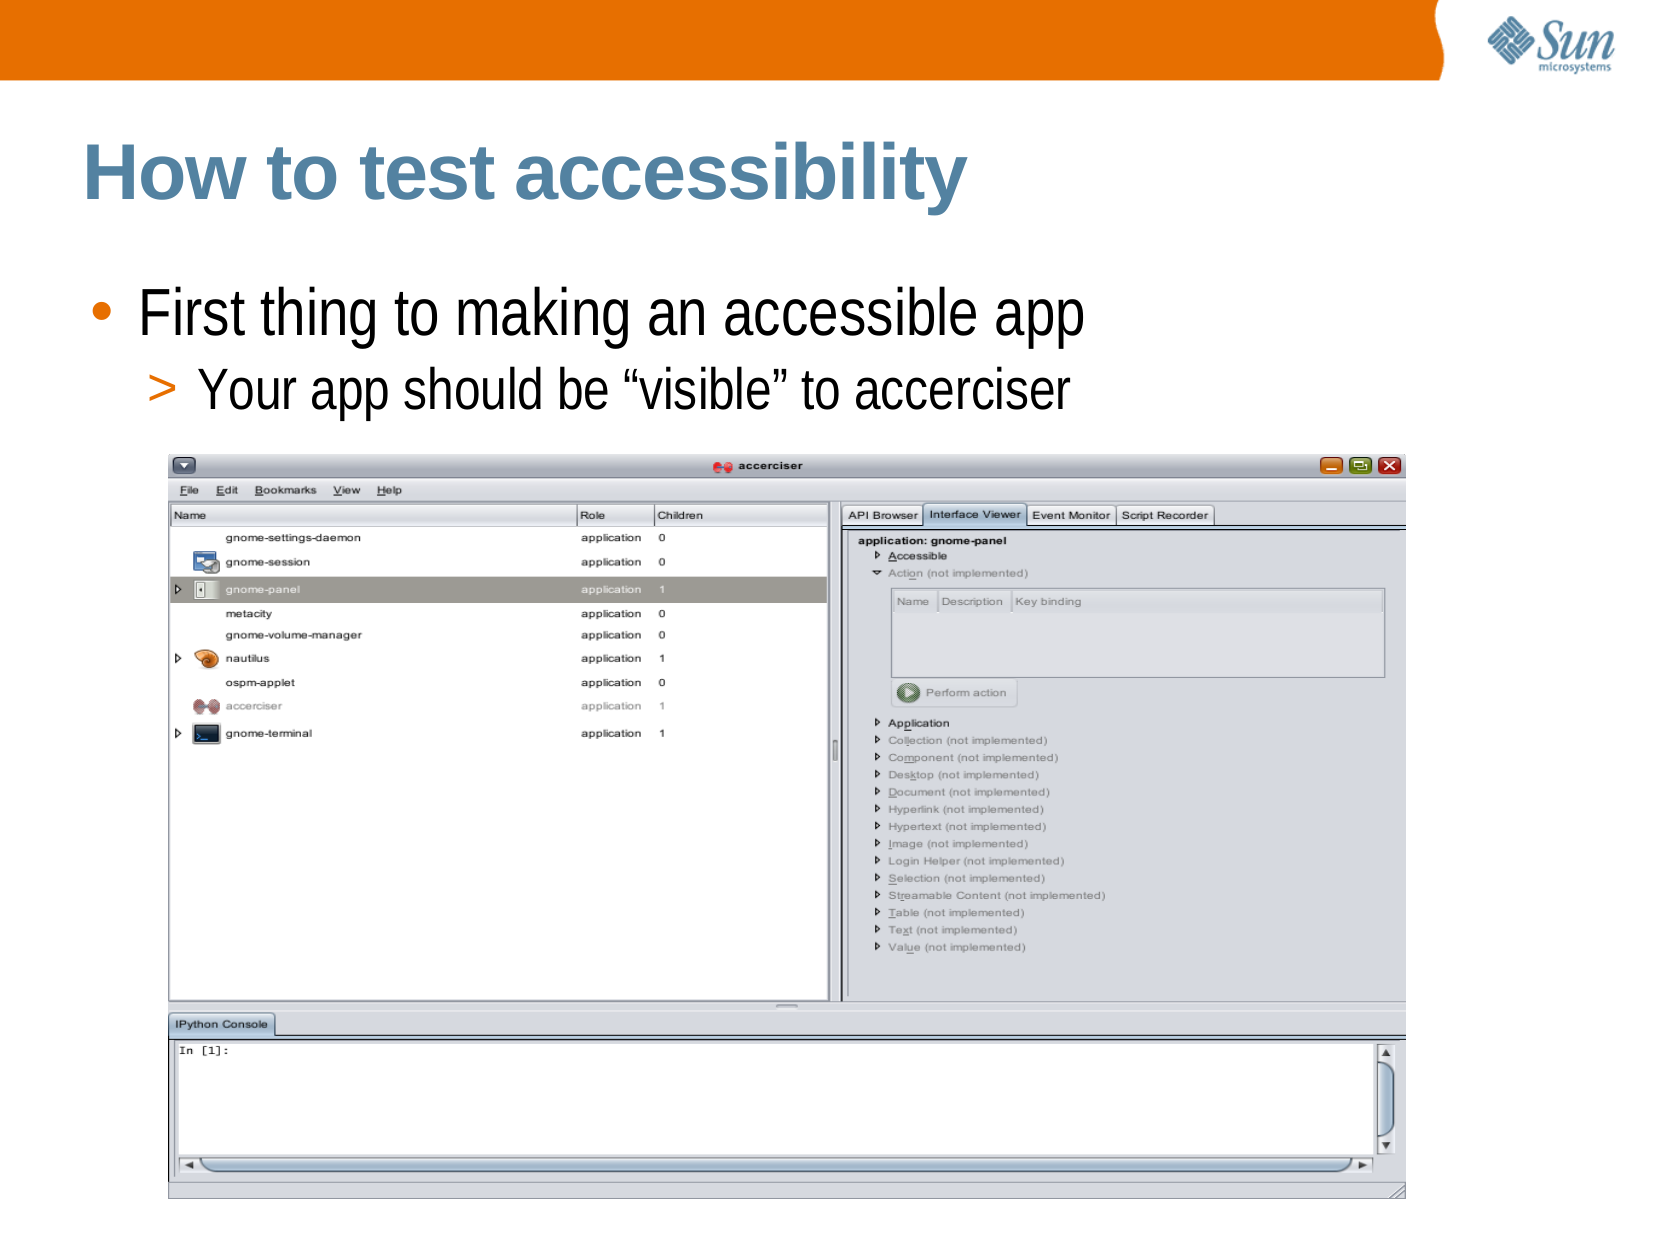

# How to test accessibility
First thing to making an accessible app
Your app should be “visible” to accerciser